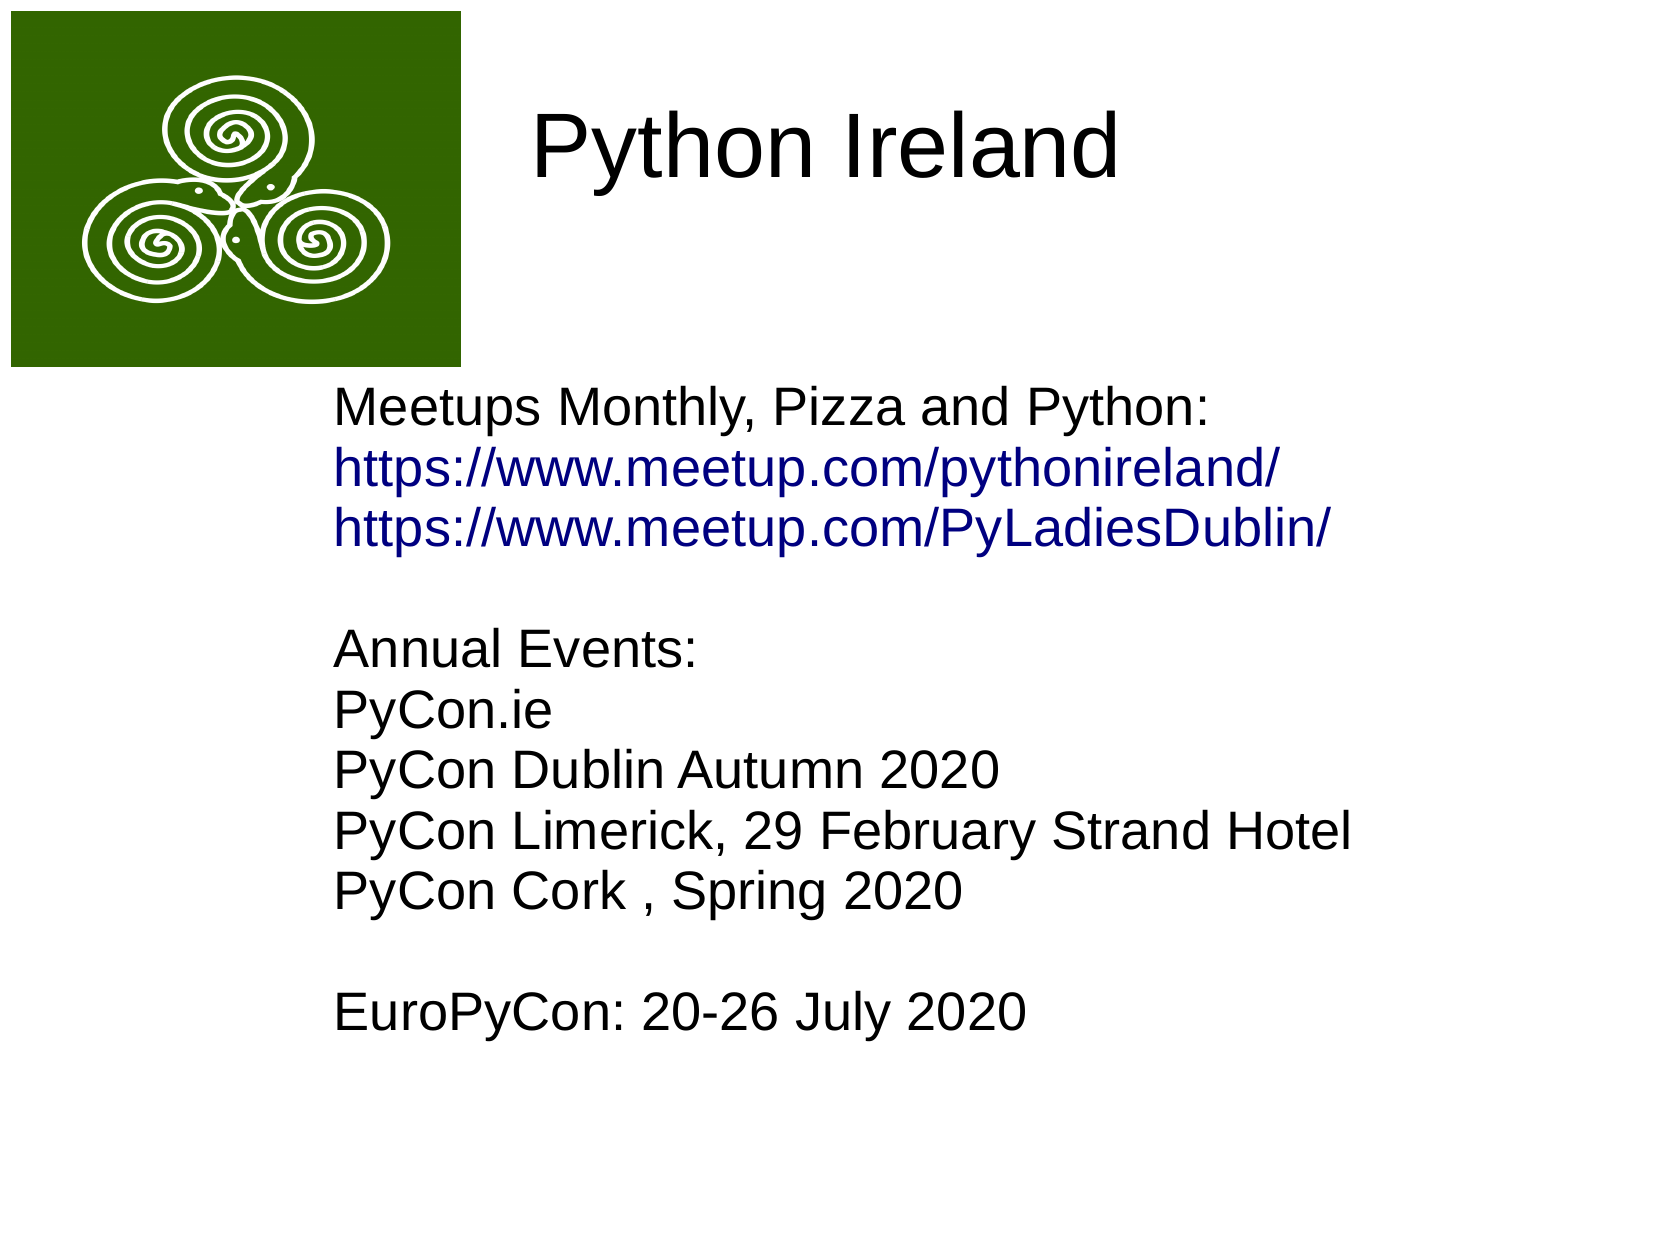

# Python Ireland
Meetups Monthly, Pizza and Python:
https://www.meetup.com/pythonireland/
https://www.meetup.com/PyLadiesDublin/
Annual Events:
PyCon.ie
PyCon Dublin Autumn 2020
PyCon Limerick, 29 February Strand Hotel
PyCon Cork , Spring 2020
EuroPyCon: 20-26 July 2020